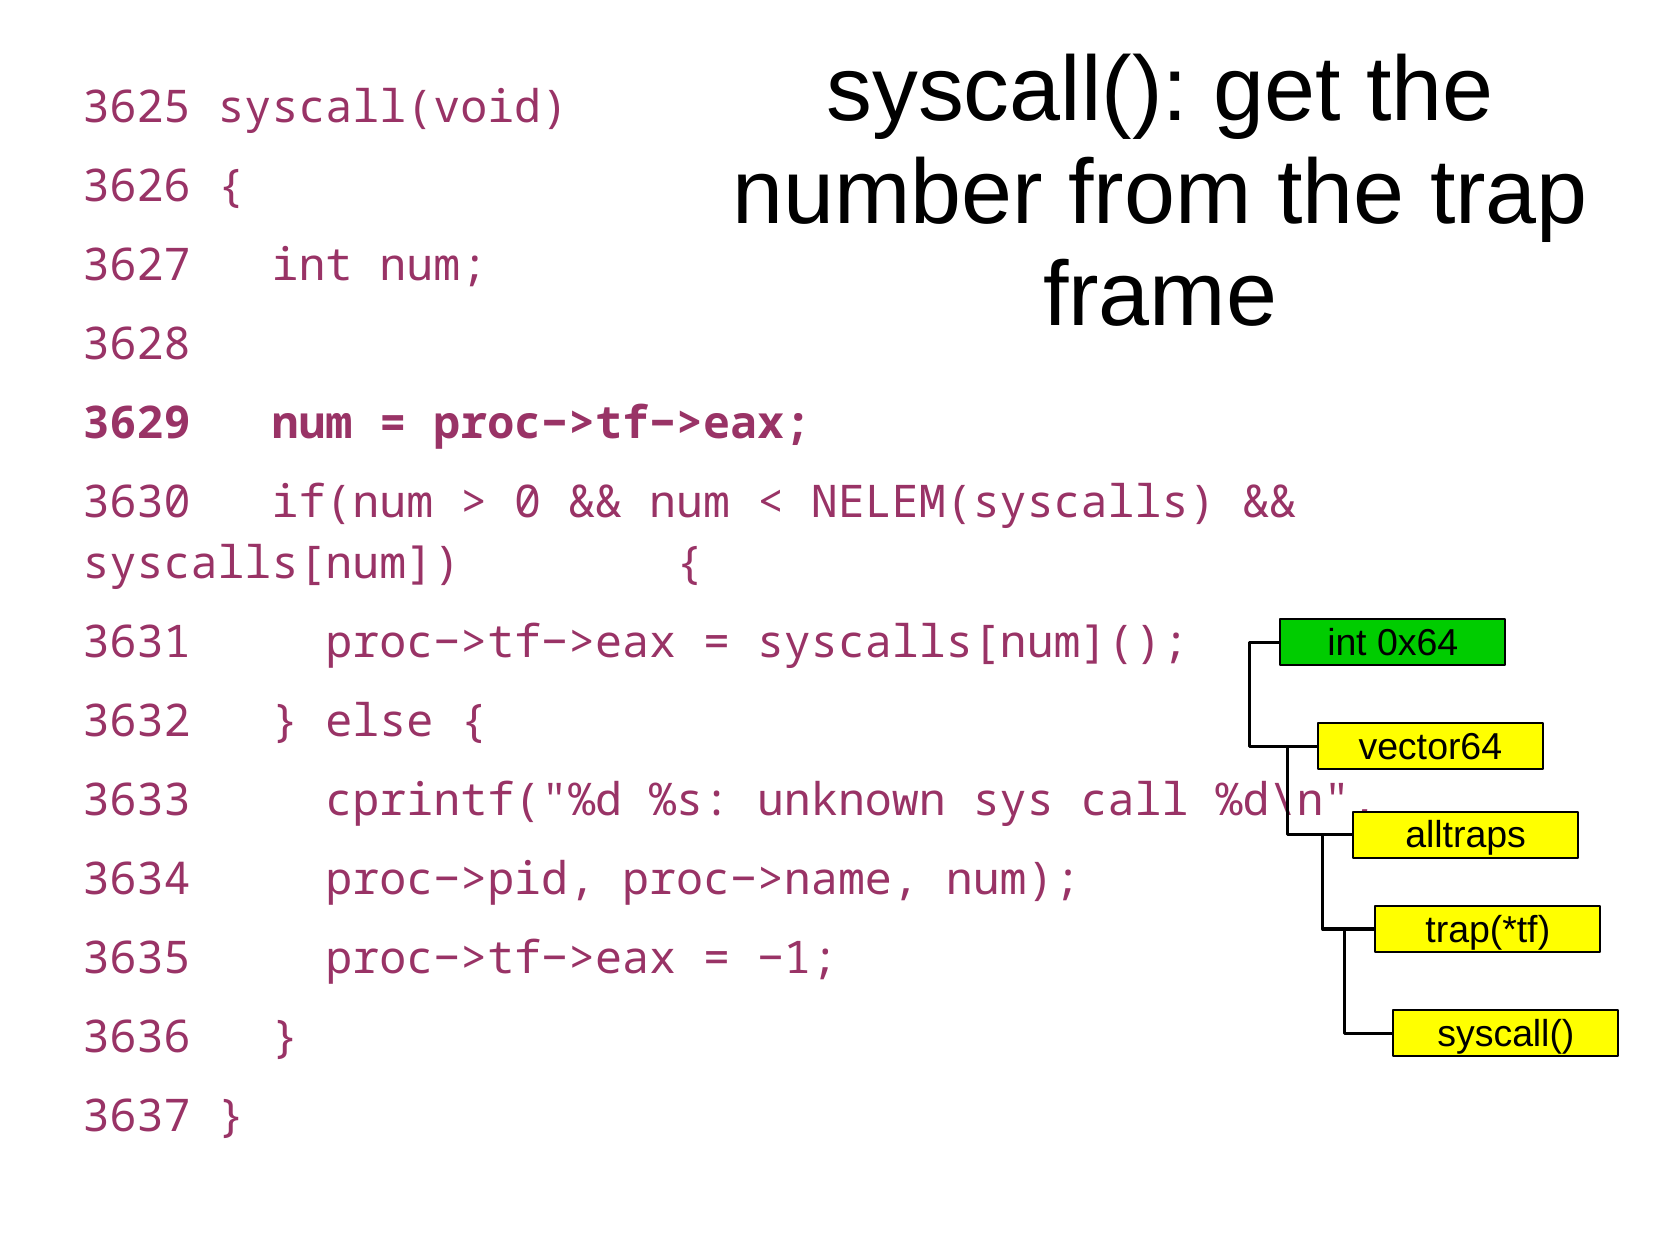

syscall(): get the number from the trap frame
# 3625 syscall(void)
3626 {
3627 int num;
3628
3629 num = proc−>tf−>eax;
3630 if(num > 0 && num < NELEM(syscalls) && syscalls[num]) {
3631 proc−>tf−>eax = syscalls[num]();
3632 } else {
3633 cprintf("%d %s: unknown sys call %d\n",
3634 proc−>pid, proc−>name, num);
3635 proc−>tf−>eax = −1;
3636 }
3637 }
int 0x64
vector64
alltraps
trap(*tf)
syscall()